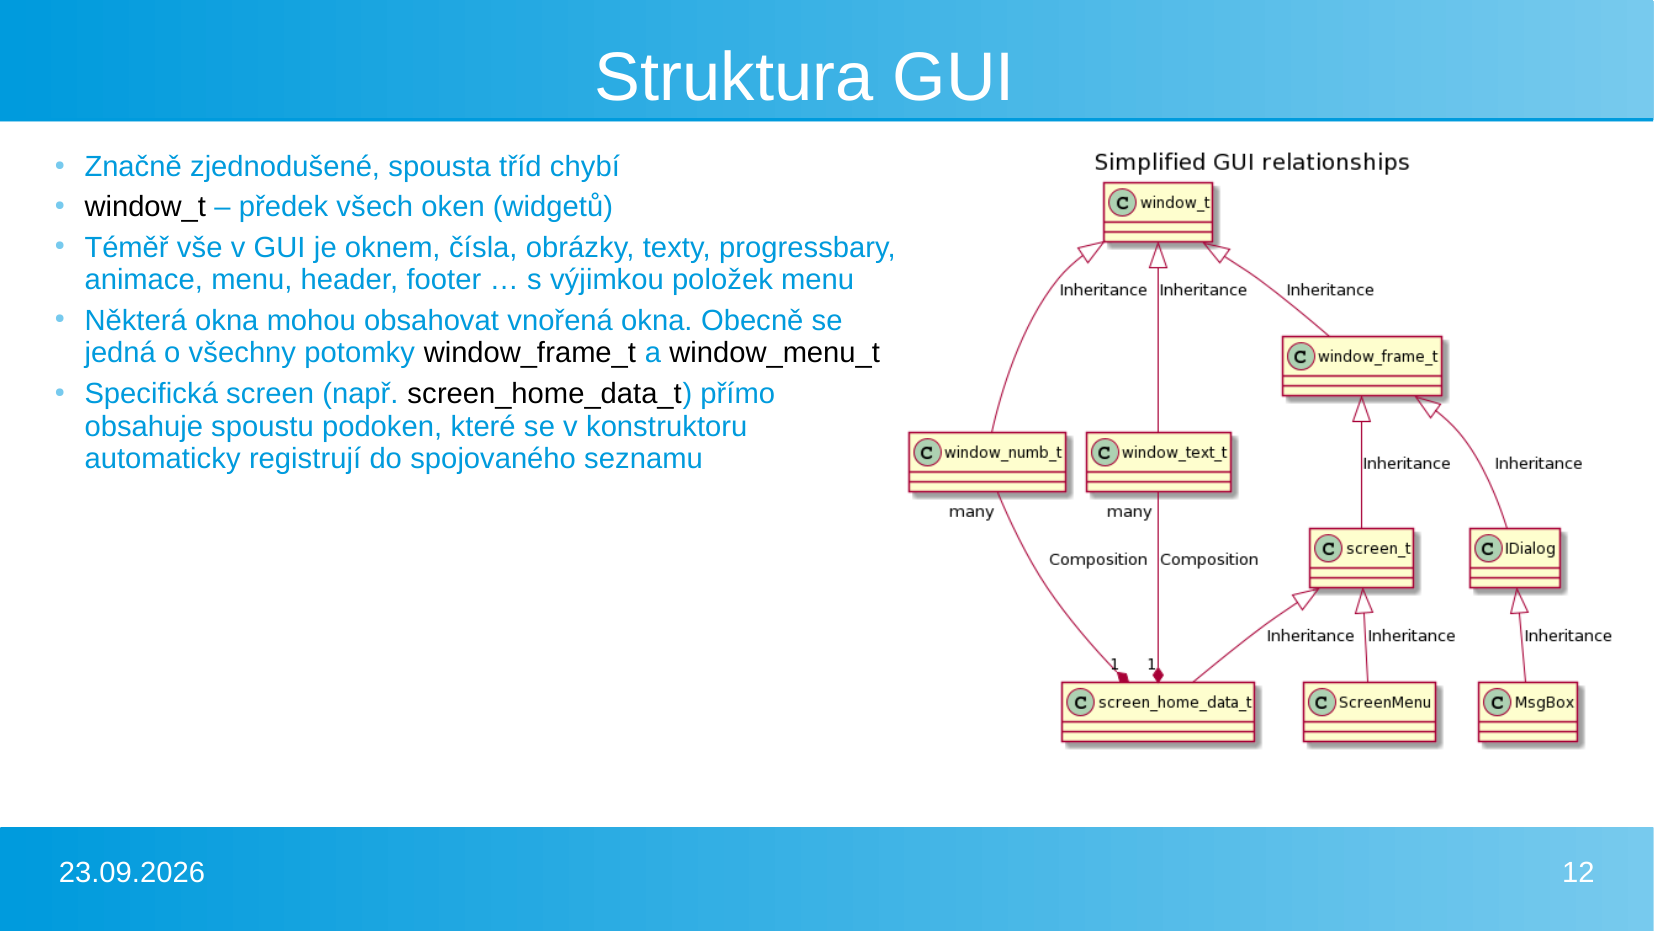

# Struktura GUI
Značně zjednodušené, spousta tříd chybí
window_t – předek všech oken (widgetů)
Téměř vše v GUI je oknem, čísla, obrázky, texty, progressbary, animace, menu, header, footer … s výjimkou položek menu
Některá okna mohou obsahovat vnořená okna. Obecně se jedná o všechny potomky window_frame_t a window_menu_t
Specifická screen (např. screen_home_data_t) přímo obsahuje spoustu podoken, které se v konstruktoru automaticky registrují do spojovaného seznamu
12